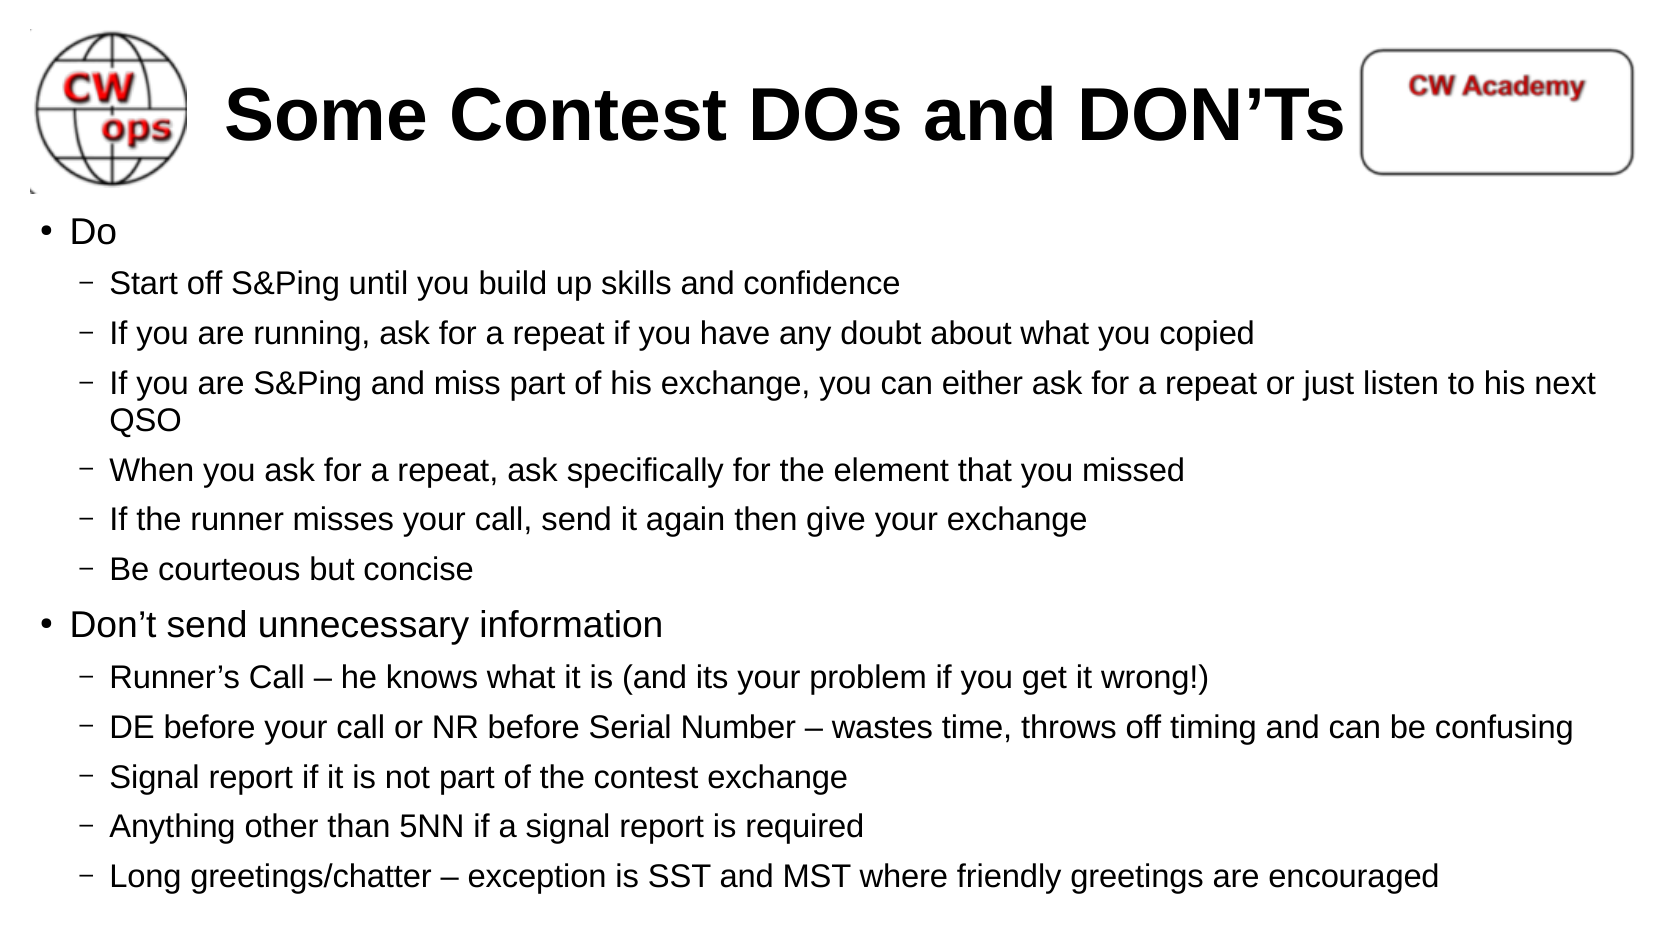

# Some Contest DOs and DON’Ts
Do
Start off S&Ping until you build up skills and confidence
If you are running, ask for a repeat if you have any doubt about what you copied
If you are S&Ping and miss part of his exchange, you can either ask for a repeat or just listen to his next QSO
When you ask for a repeat, ask specifically for the element that you missed
If the runner misses your call, send it again then give your exchange
Be courteous but concise
Don’t send unnecessary information
Runner’s Call – he knows what it is (and its your problem if you get it wrong!)
DE before your call or NR before Serial Number – wastes time, throws off timing and can be confusing
Signal report if it is not part of the contest exchange
Anything other than 5NN if a signal report is required
Long greetings/chatter – exception is SST and MST where friendly greetings are encouraged